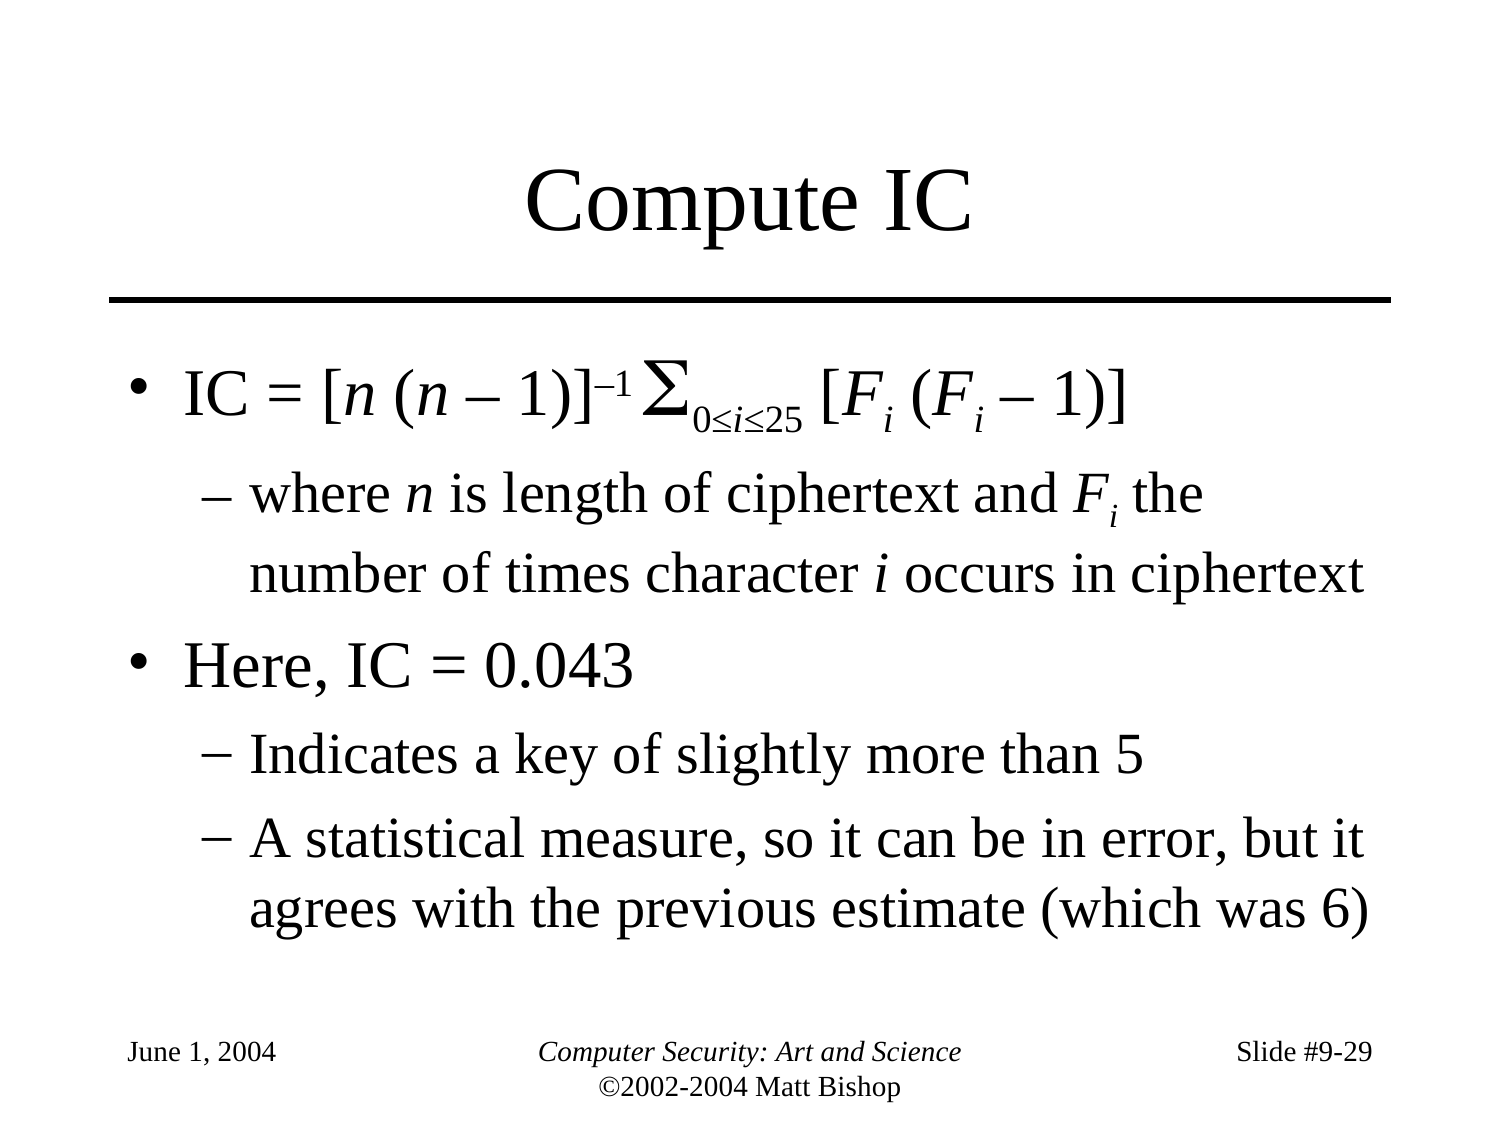

# Compute IC
IC = [n (n – 1)]–1 0≤i≤25 [Fi (Fi – 1)]
where n is length of ciphertext and Fi the number of times character i occurs in ciphertext
Here, IC = 0.043
Indicates a key of slightly more than 5
A statistical measure, so it can be in error, but it agrees with the previous estimate (which was 6)
June 1, 2004
Computer Security: Art and Science
29